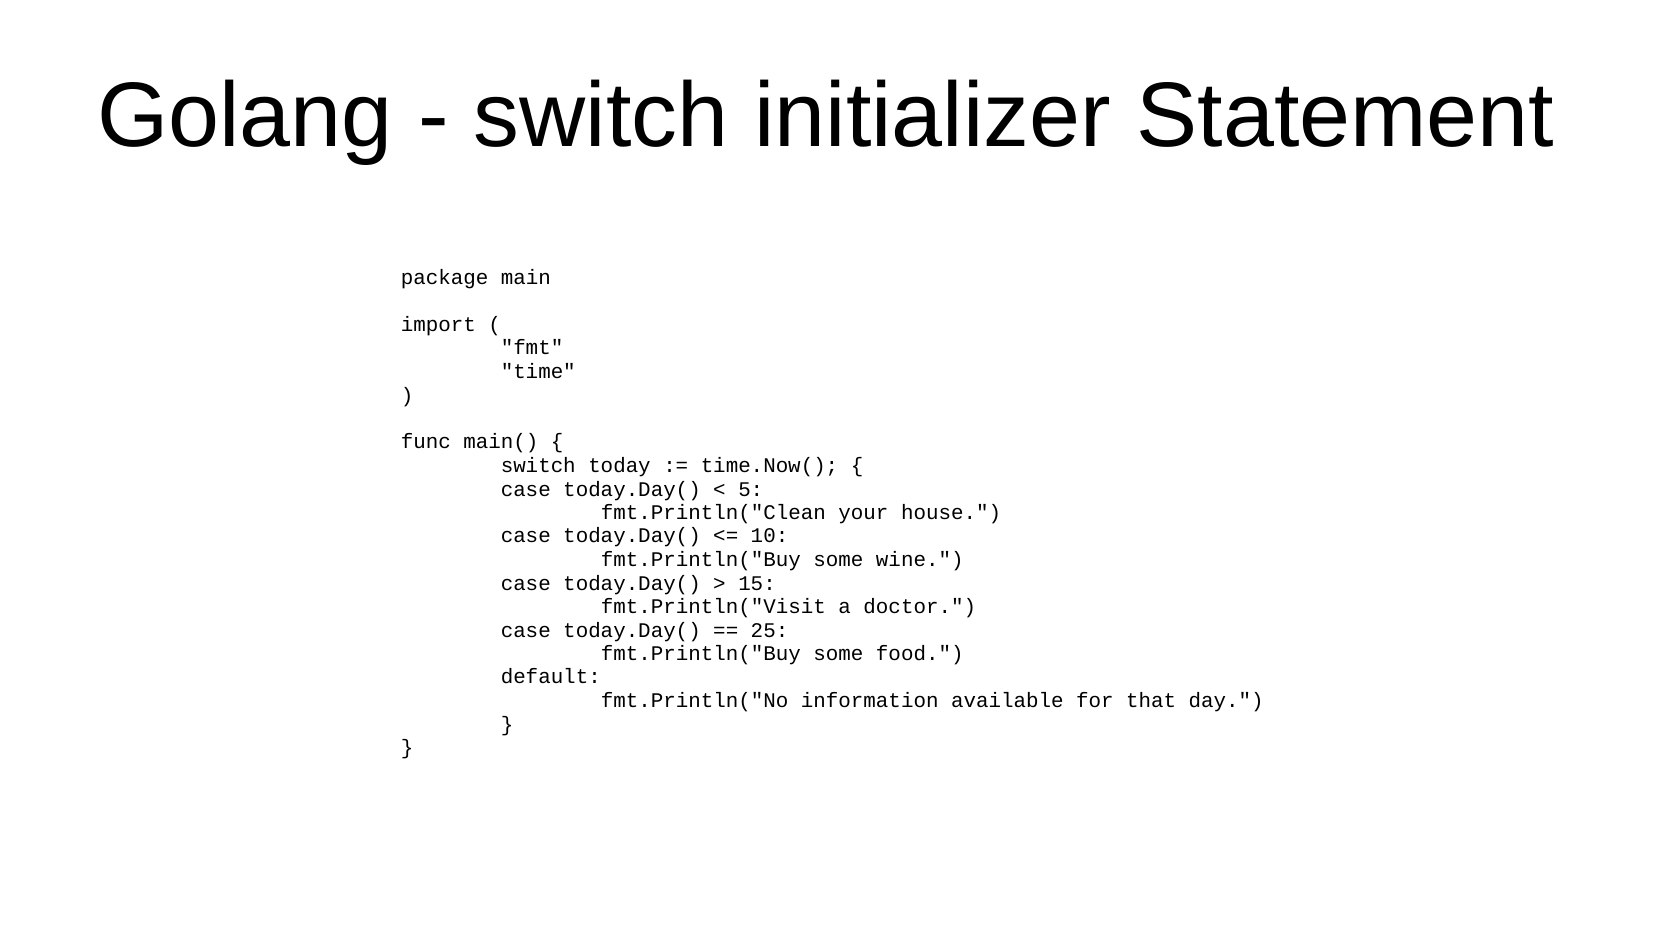

# Golang - switch initializer Statement
package main
import (
 "fmt"
 "time"
)
func main() {
 switch today := time.Now(); {
 case today.Day() < 5:
 fmt.Println("Clean your house.")
 case today.Day() <= 10:
 fmt.Println("Buy some wine.")
 case today.Day() > 15:
 fmt.Println("Visit a doctor.")
 case today.Day() == 25:
 fmt.Println("Buy some food.")
 default:
 fmt.Println("No information available for that day.")
 }
}